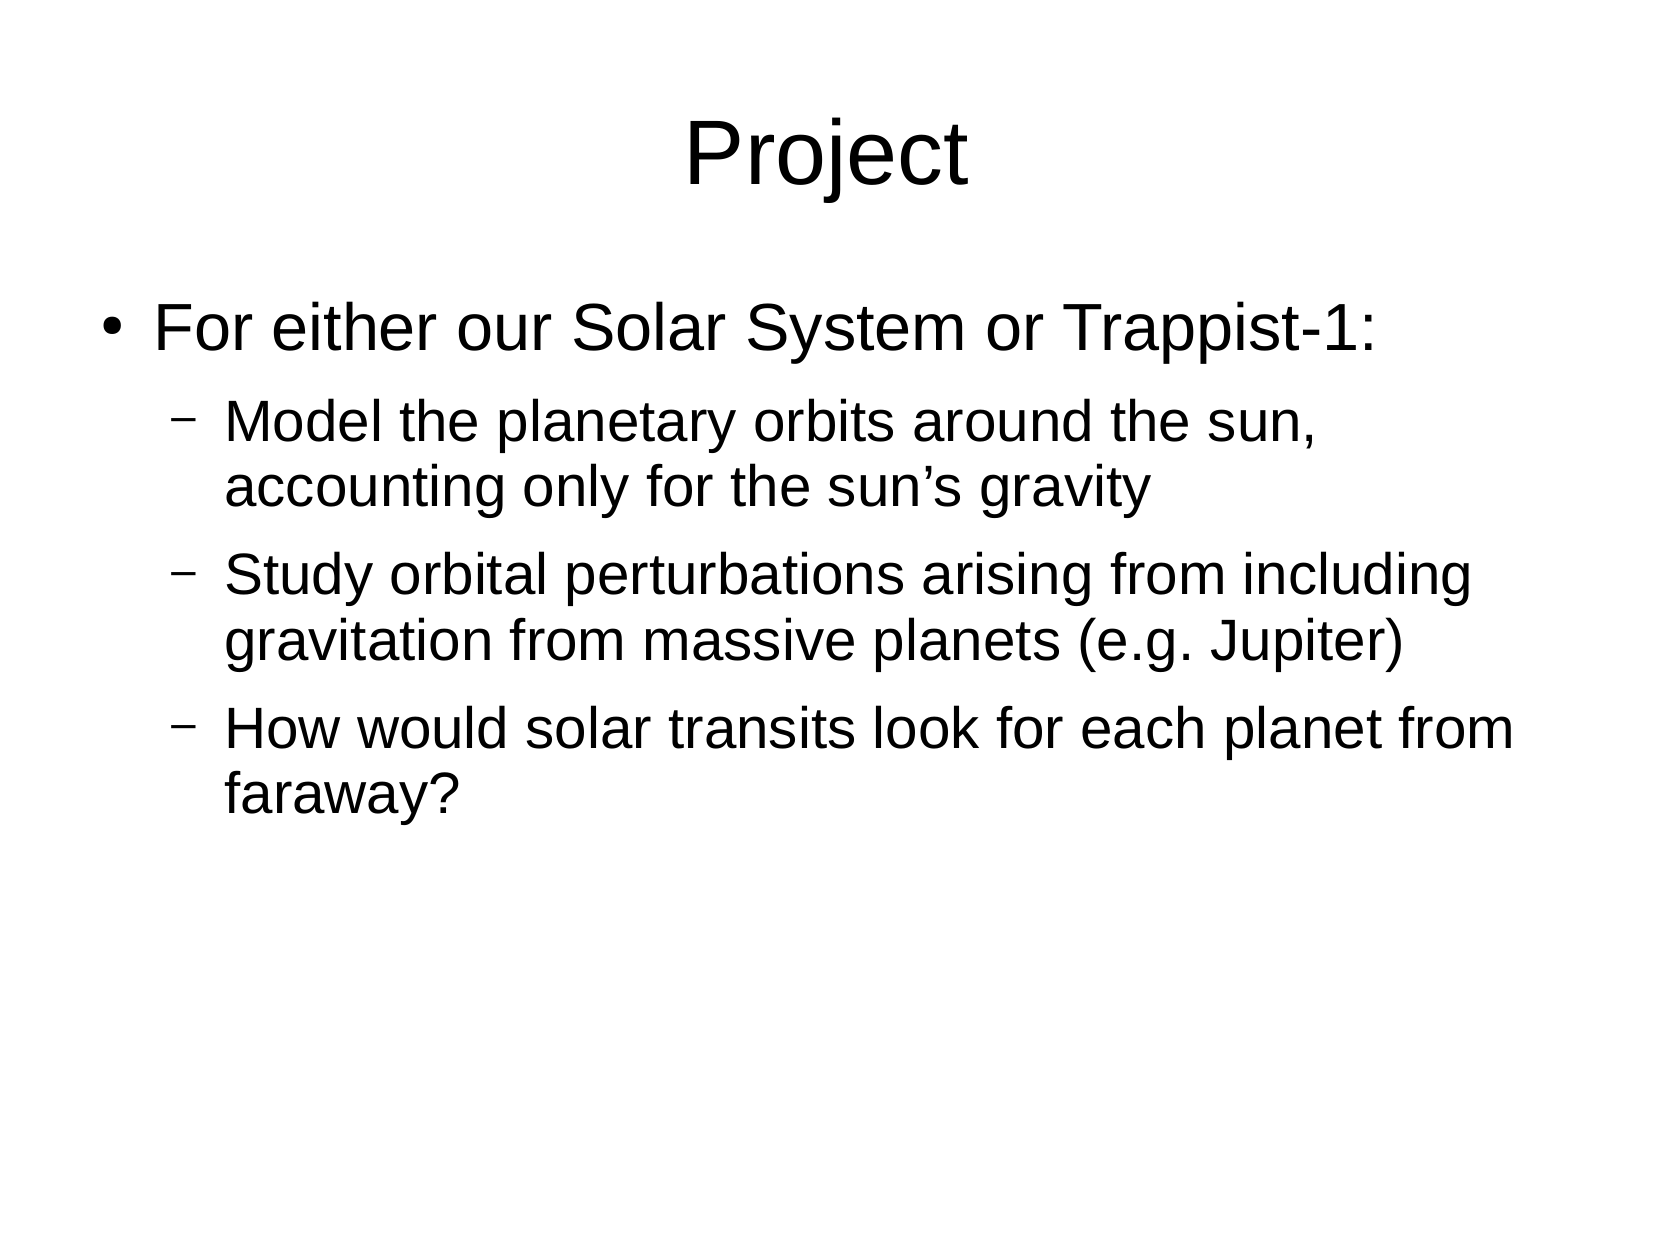

# Project
For either our Solar System or Trappist-1:
Model the planetary orbits around the sun, accounting only for the sun’s gravity
Study orbital perturbations arising from including gravitation from massive planets (e.g. Jupiter)
How would solar transits look for each planet from faraway?